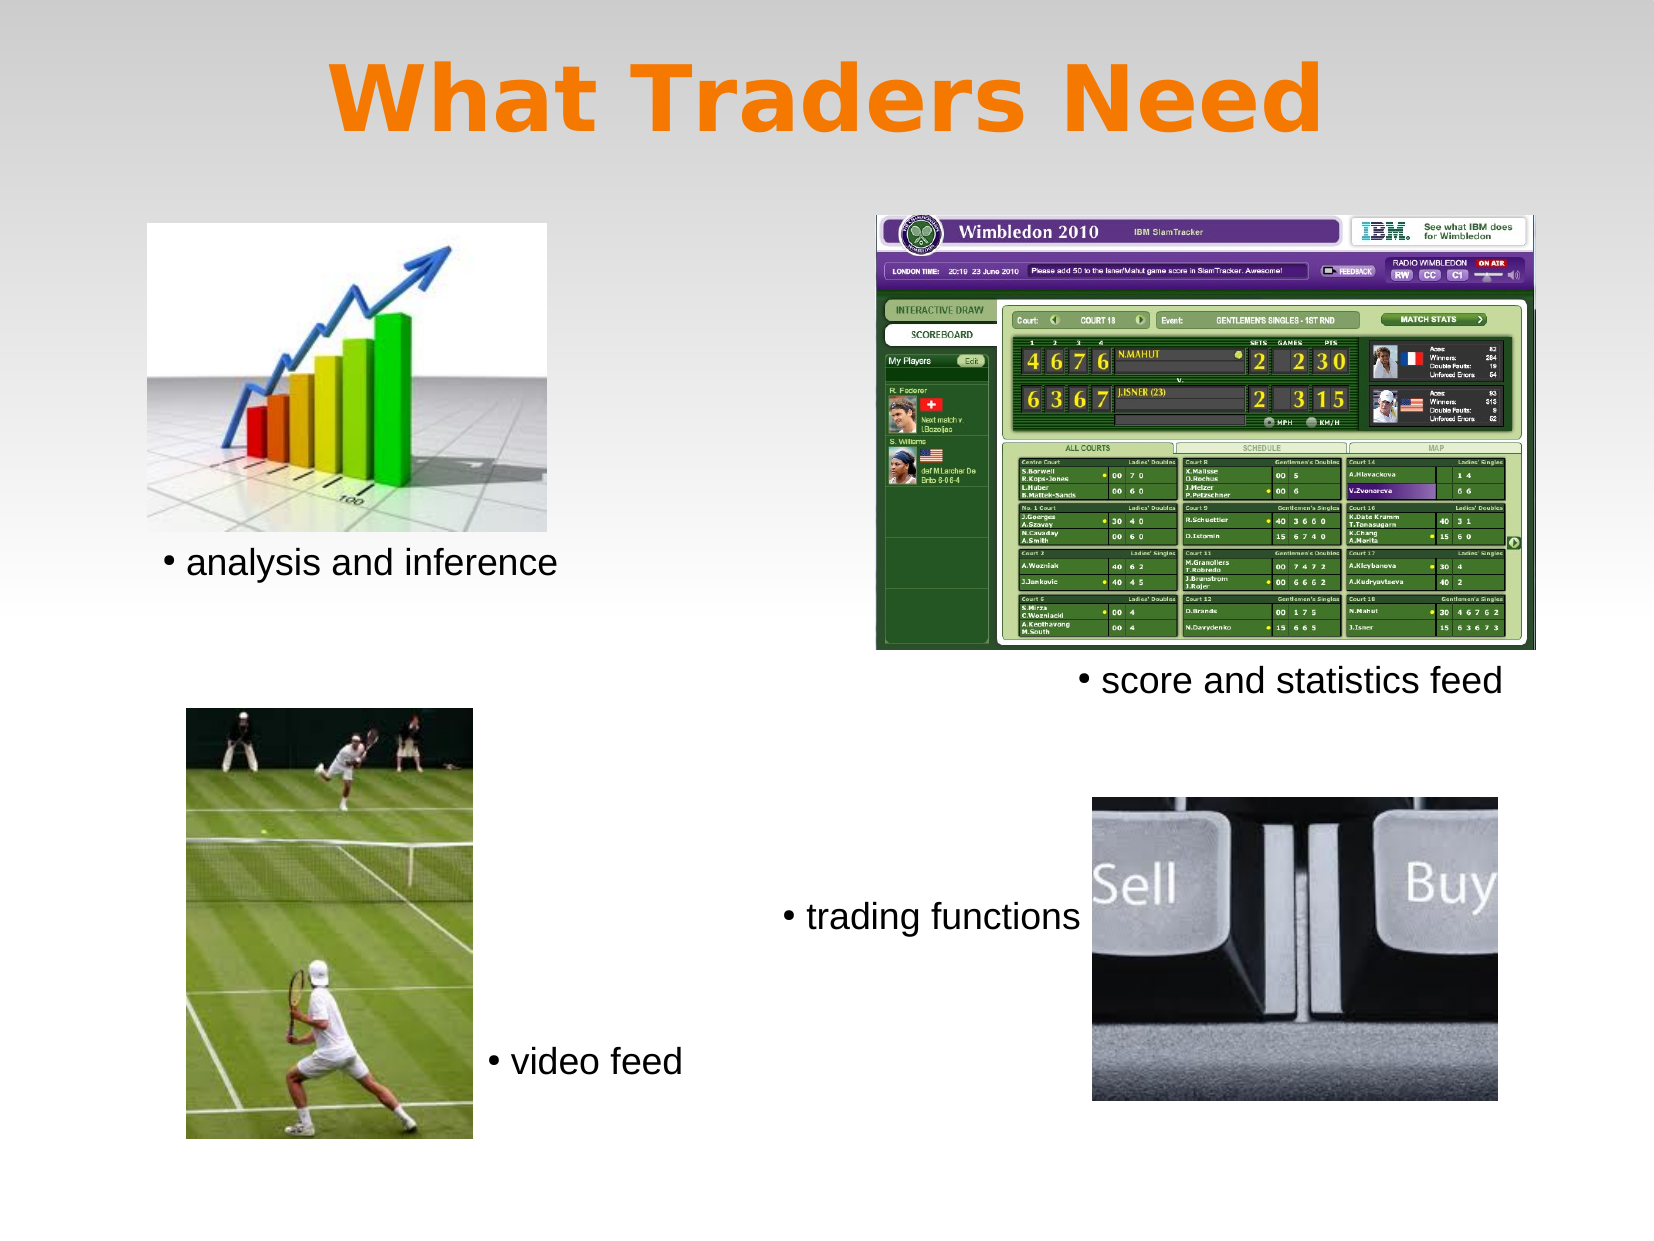

# What Traders Need
 analysis and inference
 score and statistics feed
 trading functions
 video feed